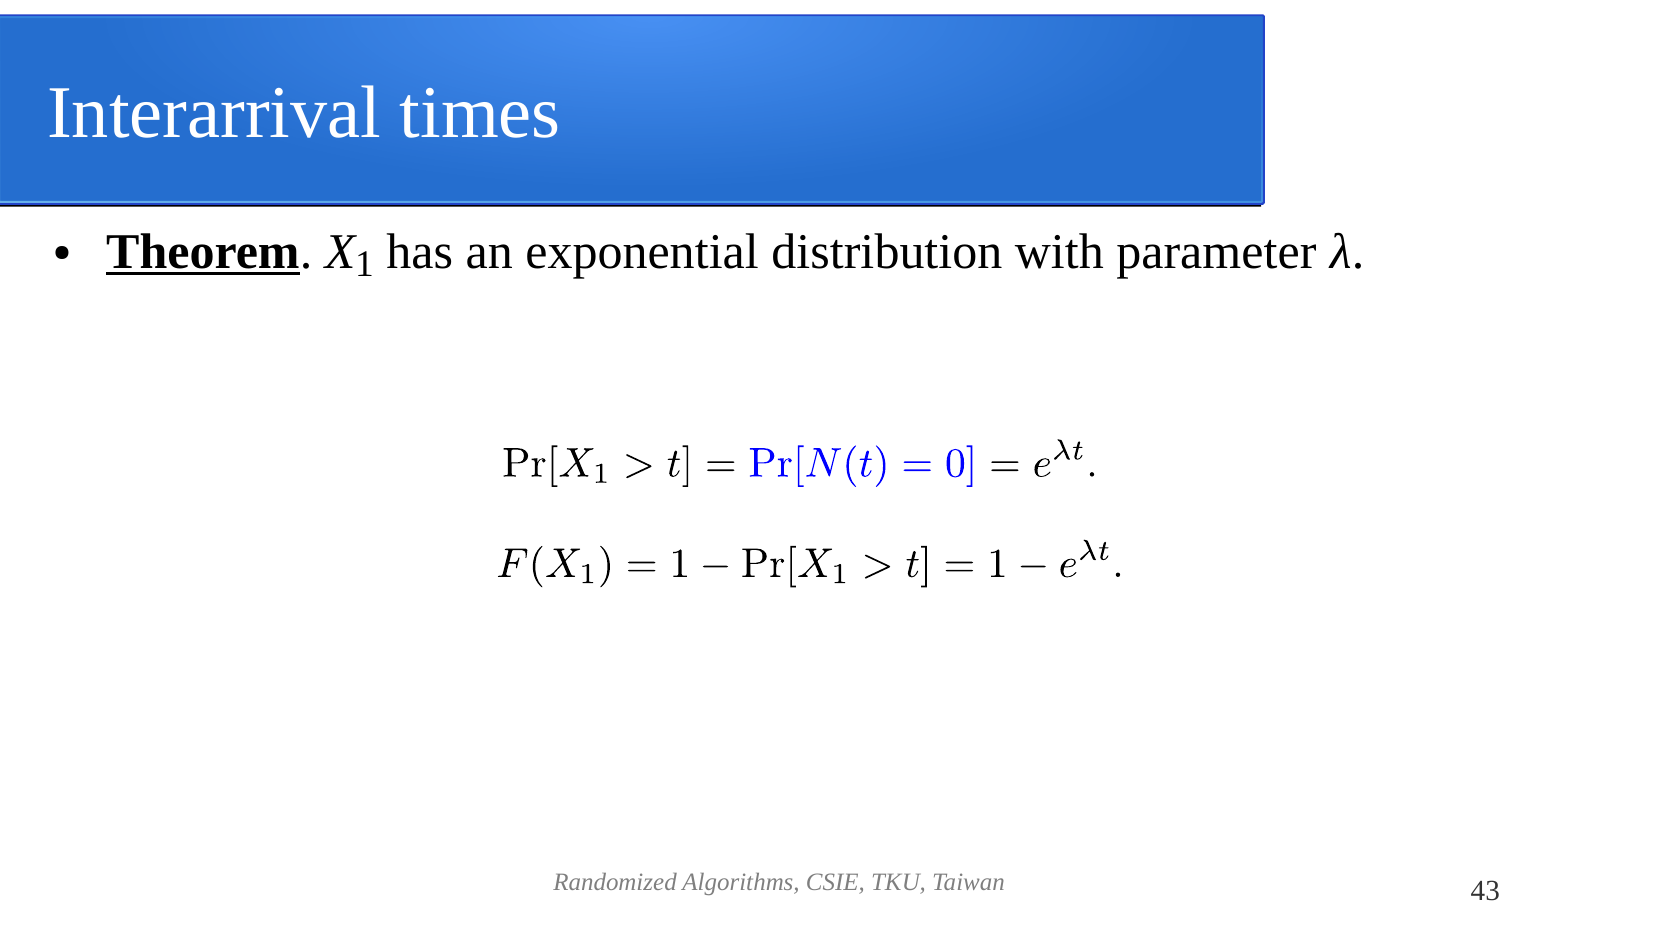

# Interarrival times
Theorem. X1 has an exponential distribution with parameter λ.
Randomized Algorithms, CSIE, TKU, Taiwan
43